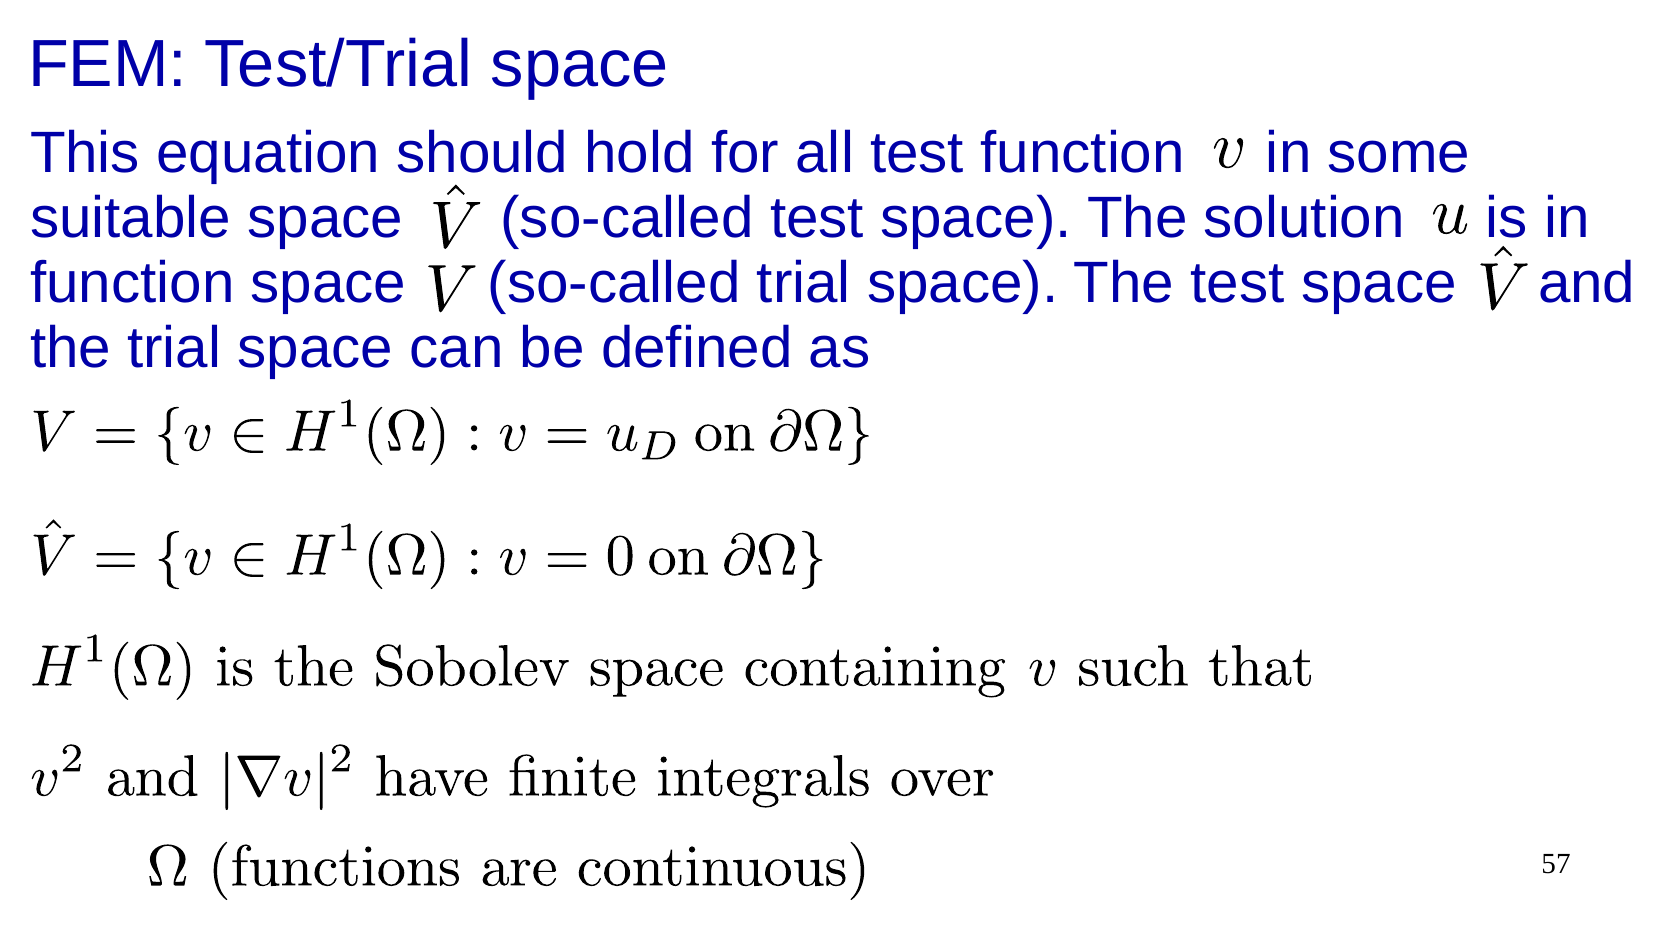

# FEM: Test/Trial space
This equation should hold for all test function in some suitable space (so-called test space). The solution is in function space (so-called trial space). The test space and the trial space can be defined as
57